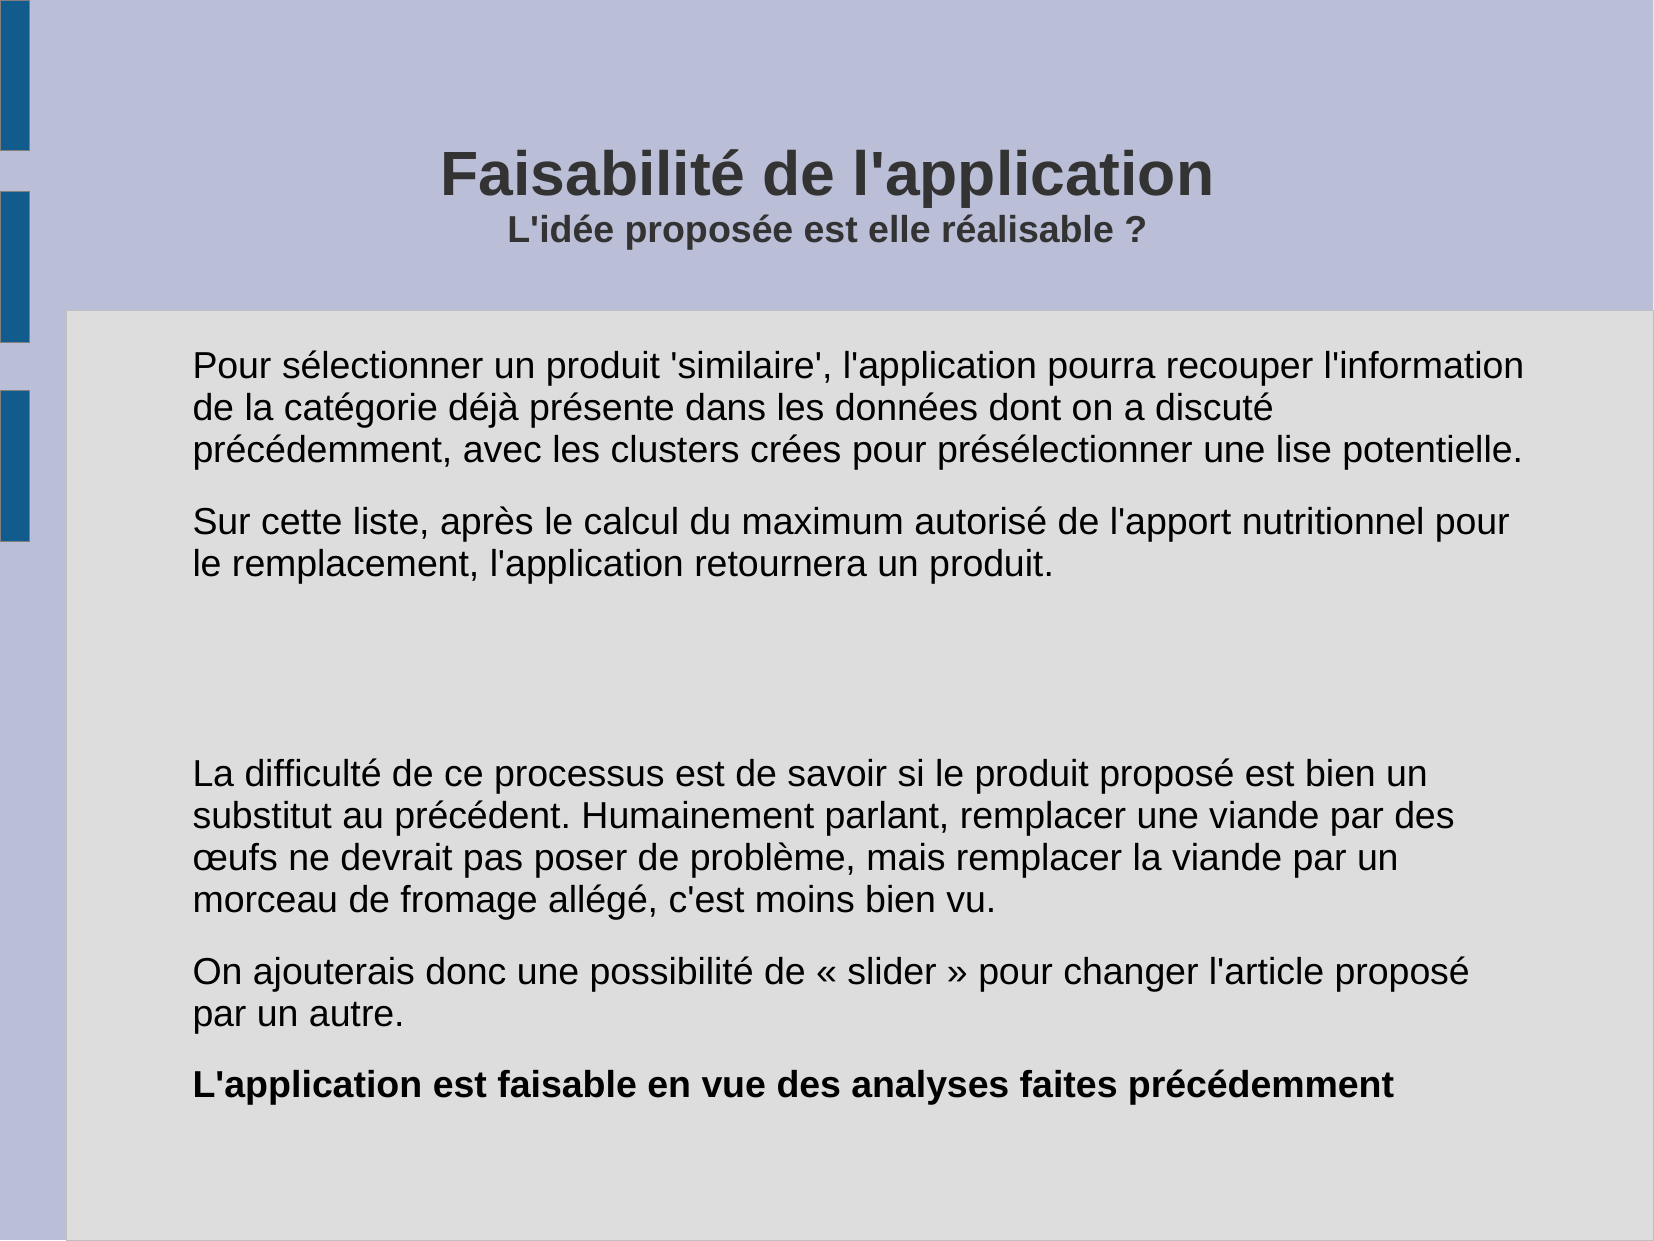

# Faisabilité de l'application L'idée proposée est elle réalisable ?
Pour sélectionner un produit 'similaire', l'application pourra recouper l'information de la catégorie déjà présente dans les données dont on a discuté précédemment, avec les clusters crées pour présélectionner une lise potentielle.
Sur cette liste, après le calcul du maximum autorisé de l'apport nutritionnel pour le remplacement, l'application retournera un produit.
La difficulté de ce processus est de savoir si le produit proposé est bien un substitut au précédent. Humainement parlant, remplacer une viande par des œufs ne devrait pas poser de problème, mais remplacer la viande par un morceau de fromage allégé, c'est moins bien vu.
On ajouterais donc une possibilité de « slider » pour changer l'article proposé par un autre.
L'application est faisable en vue des analyses faites précédemment